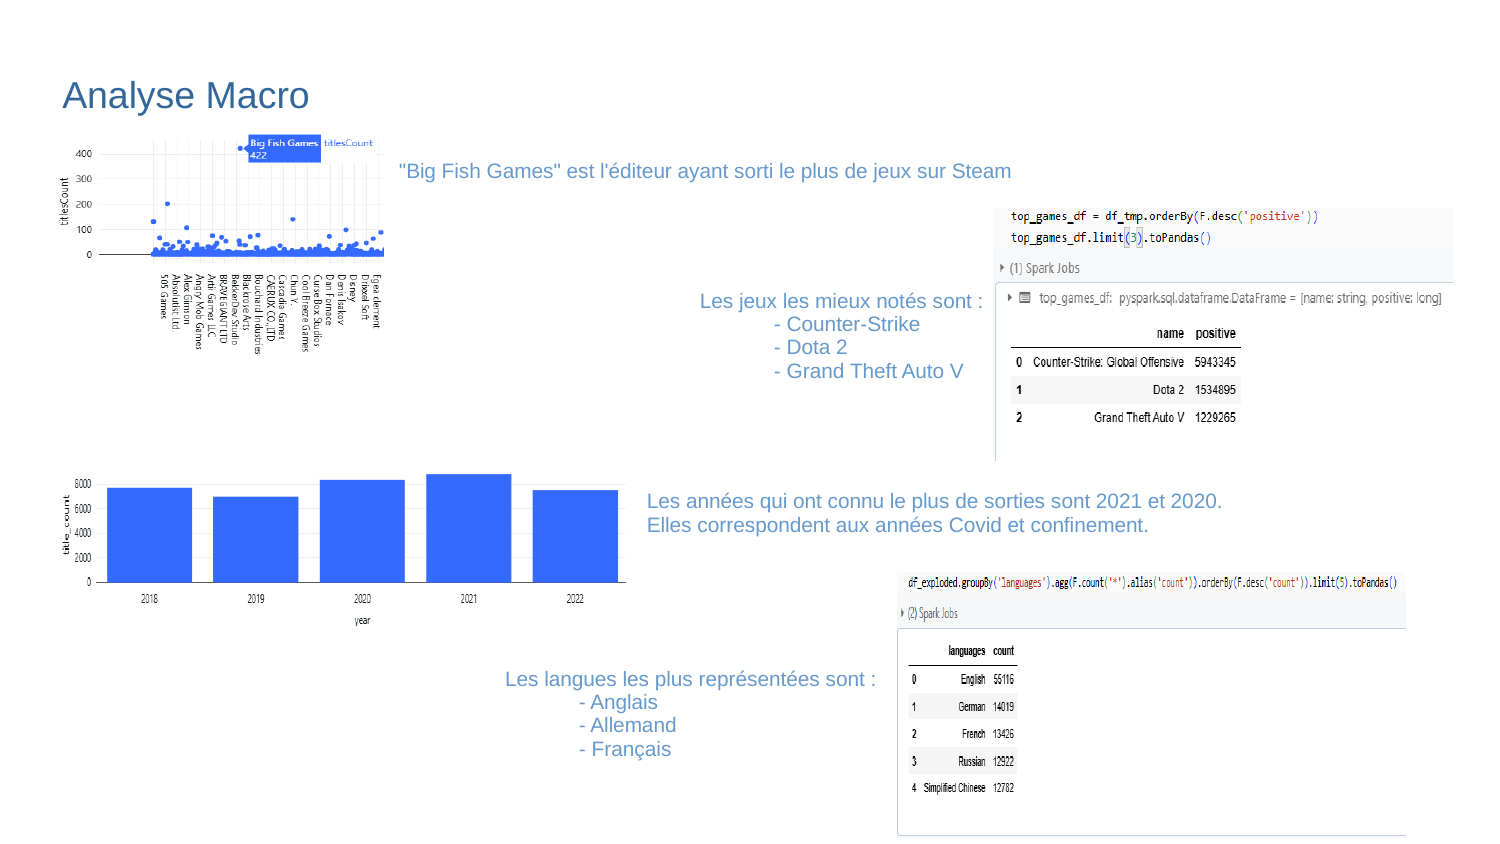

# Analyse Macro
"Big Fish Games" est l'éditeur ayant sorti le plus de jeux sur Steam
Les jeux les mieux notés sont :
	- Counter-Strike
	- Dota 2
	- Grand Theft Auto V
Les années qui ont connu le plus de sorties sont 2021 et 2020.
Elles correspondent aux années Covid et confinement.
Les langues les plus représentées sont :
	- Anglais
	- Allemand
	- Français